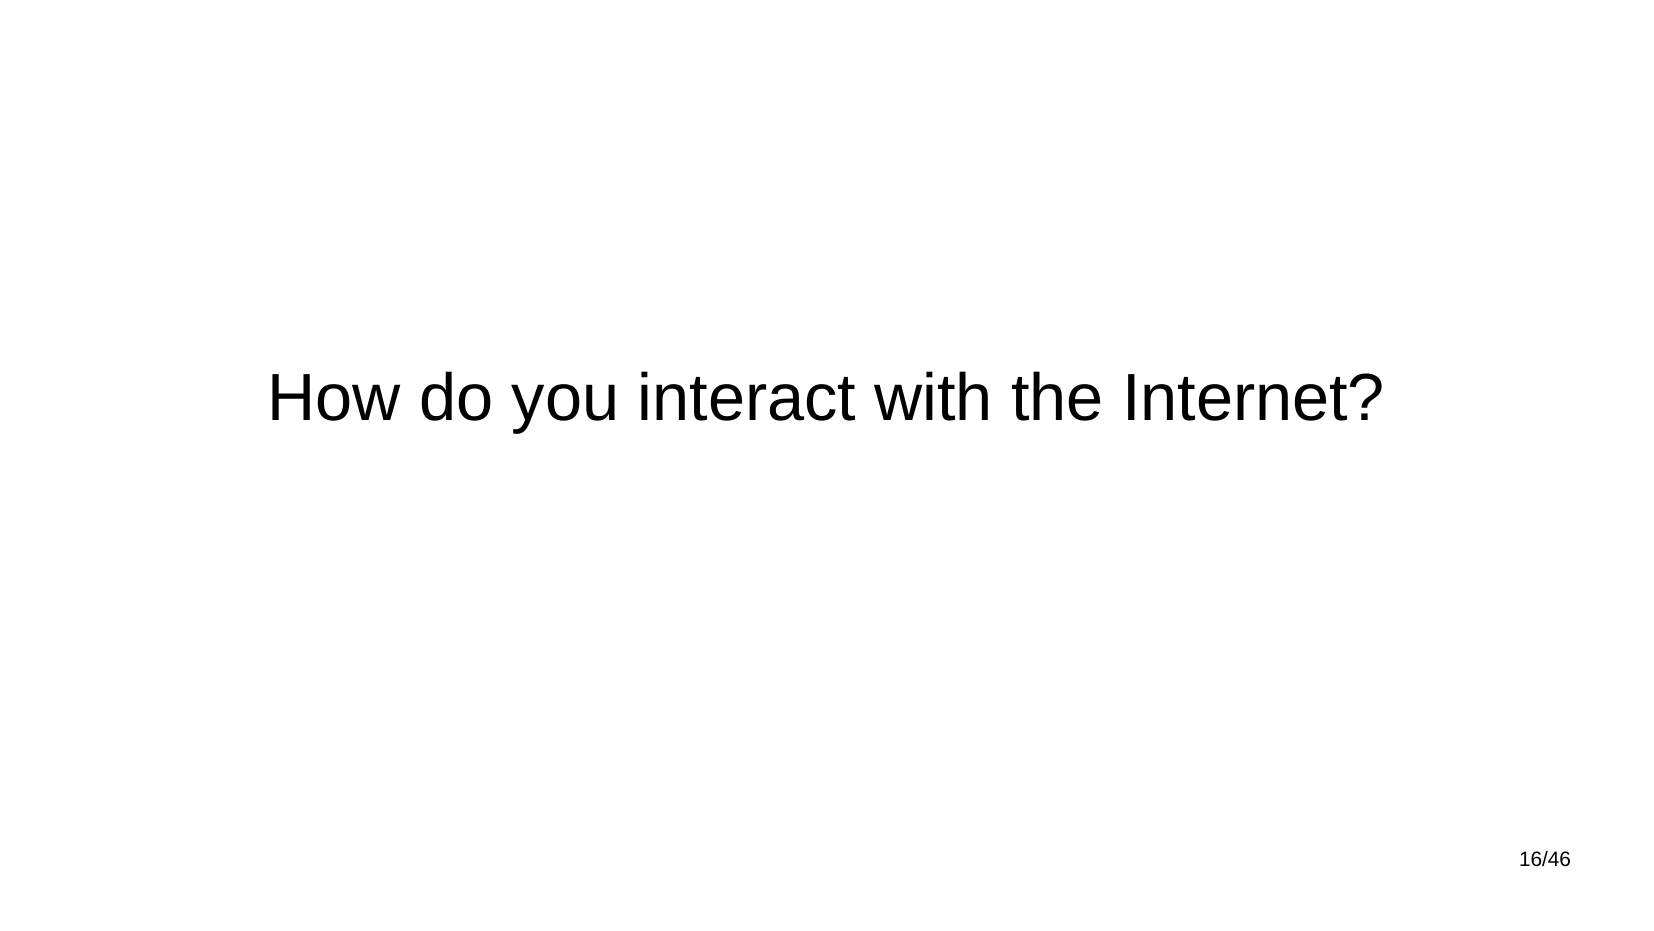

# How do you interact with the Internet?
16